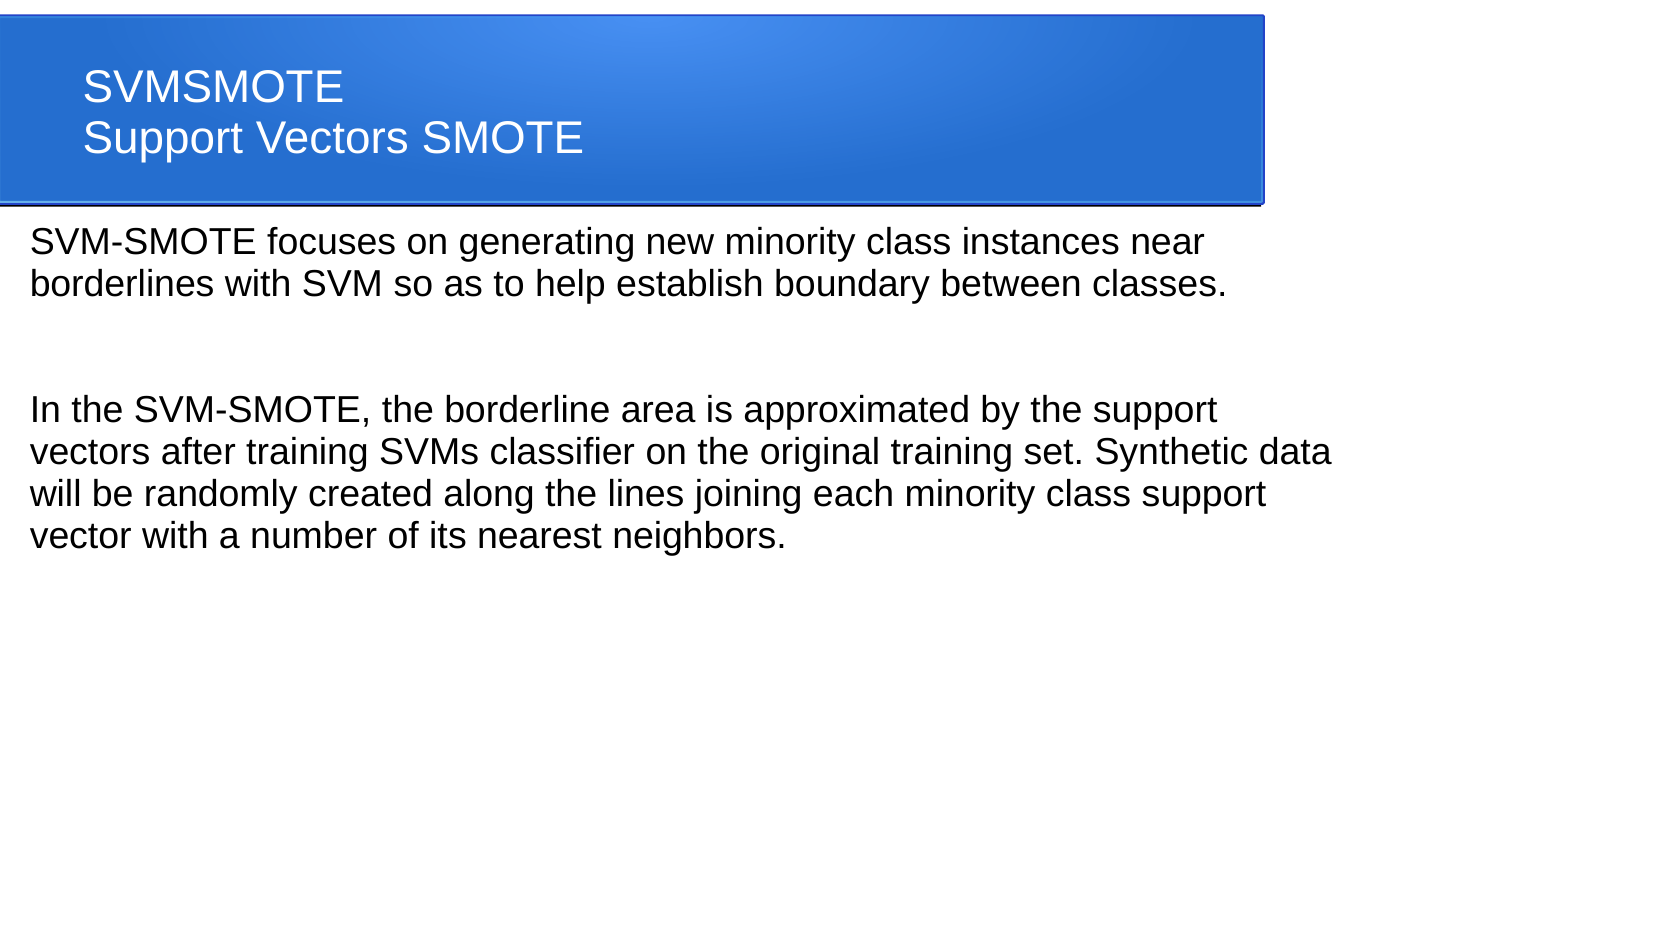

# SVMSMOTE Support Vectors SMOTE
SVM-SMOTE focuses on generating new minority class instances near borderlines with SVM so as to help establish boundary between classes.
In the SVM-SMOTE, the borderline area is approximated by the support vectors after training SVMs classifier on the original training set. Synthetic data will be randomly created along the lines joining each minority class support vector with a number of its nearest neighbors.